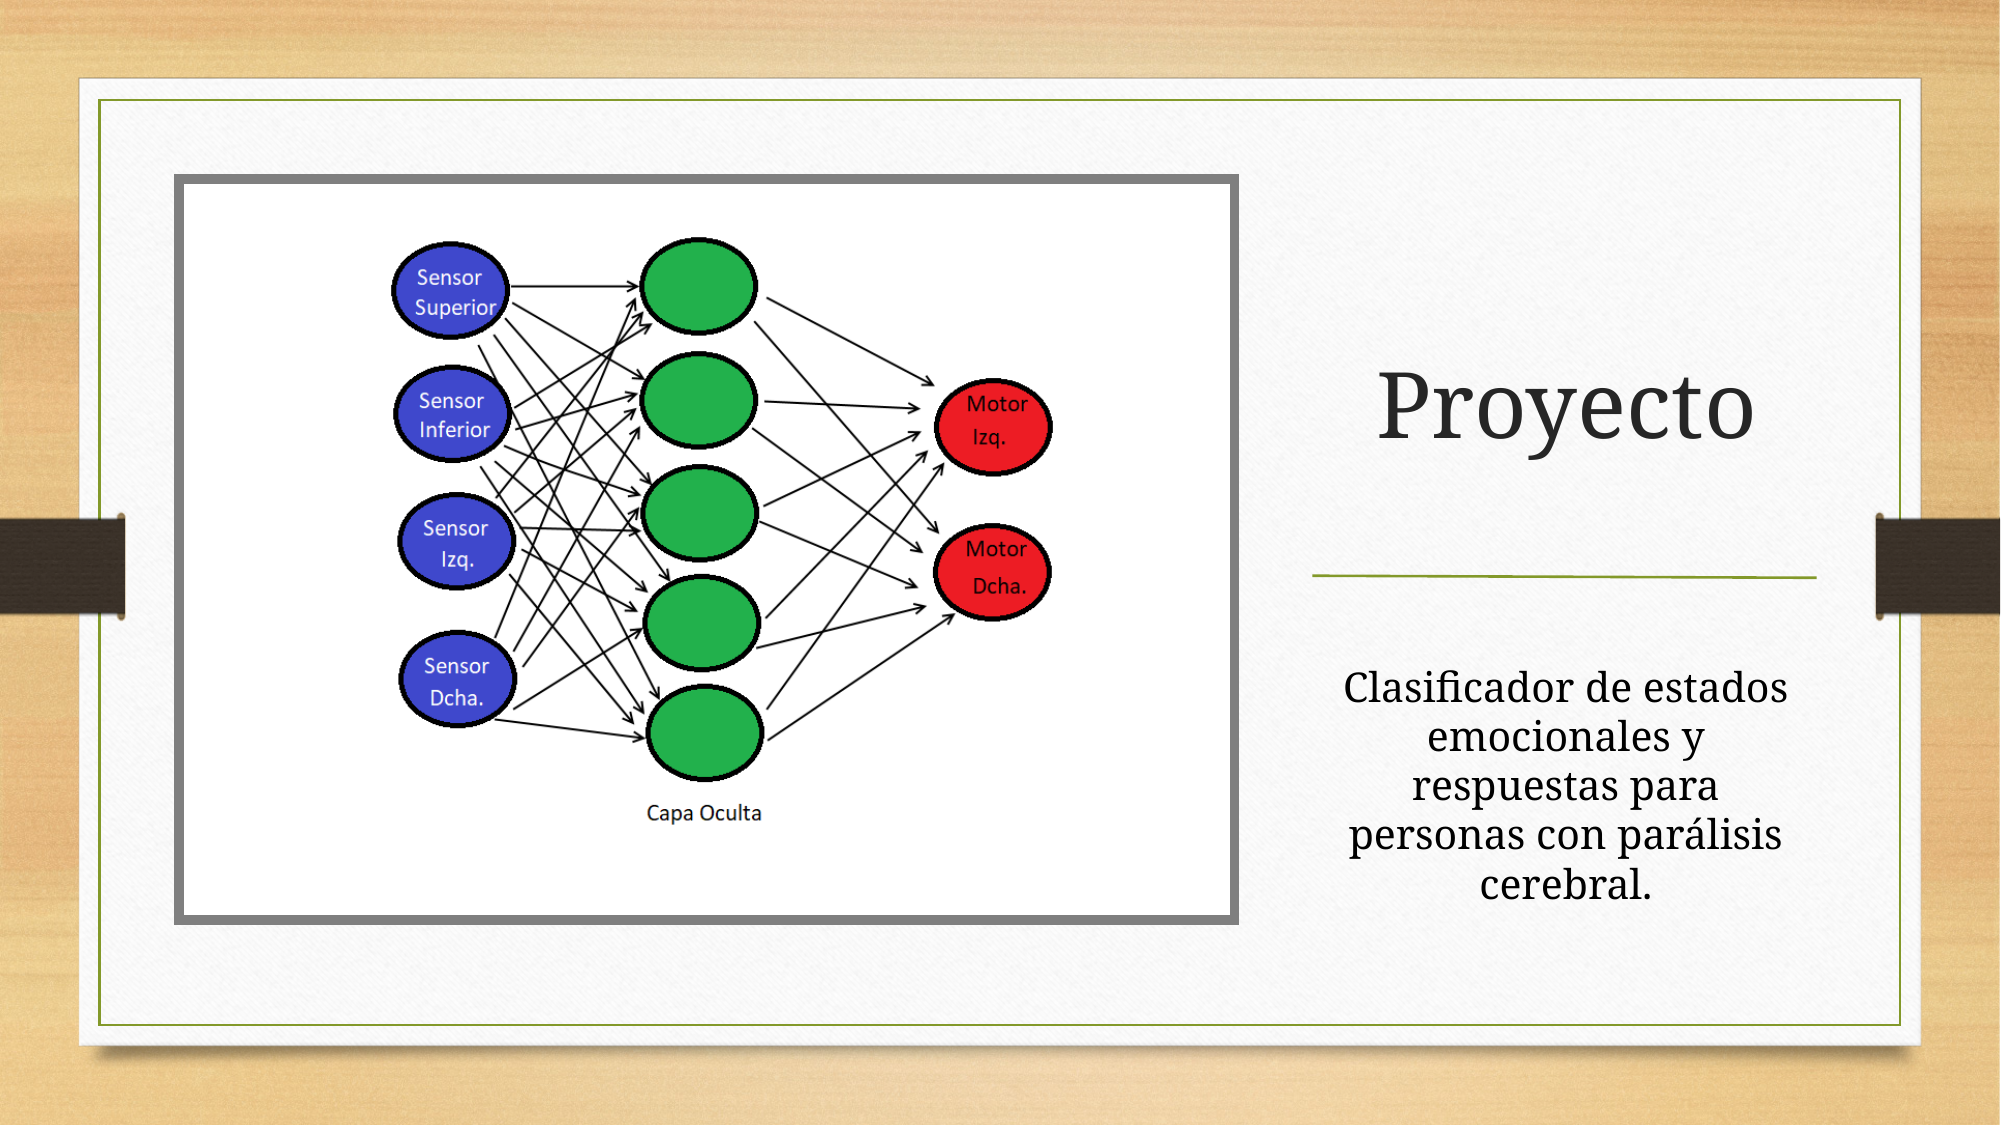

# Proyecto
Clasificador de estados emocionales y respuestas para personas con parálisis cerebral.